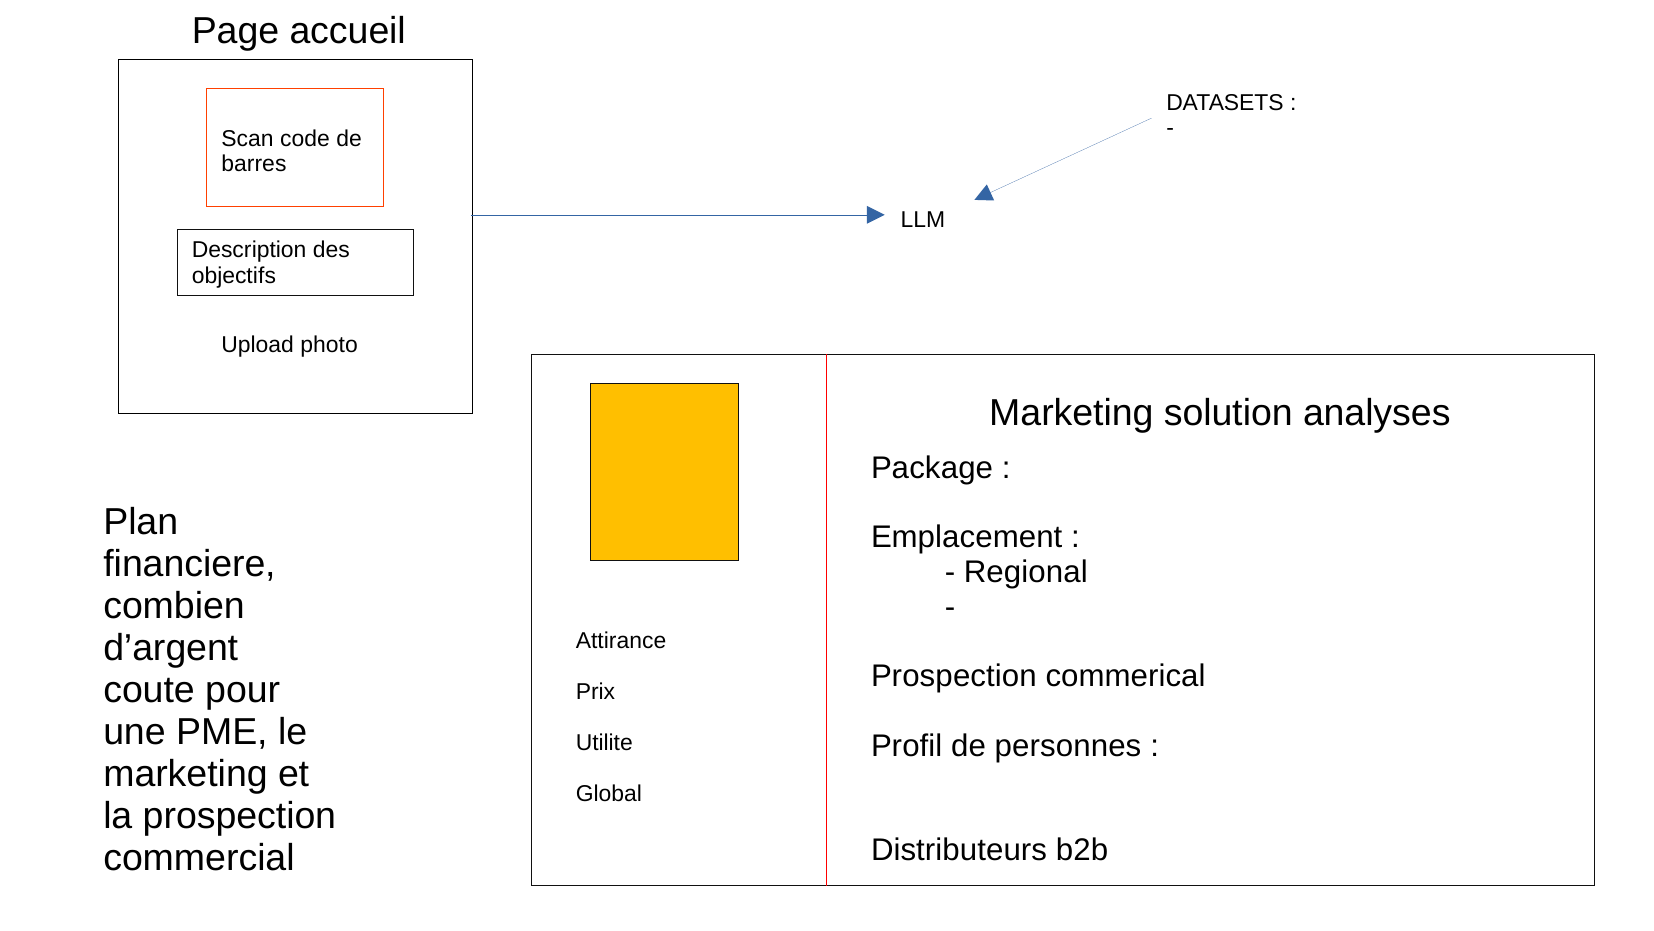

Page accueil
DATASETS :
-
Scan code de barres
LLM
Description des objectifs
Upload photo
Marketing solution analyses
Package :
Emplacement :
	- Regional
	-
Prospection commerical
Profil de personnes :
Distributeurs b2b
Plan financiere, combien d’argent coute pour une PME, le marketing et la prospection commercial
Attirance
Prix
Utilite
Global